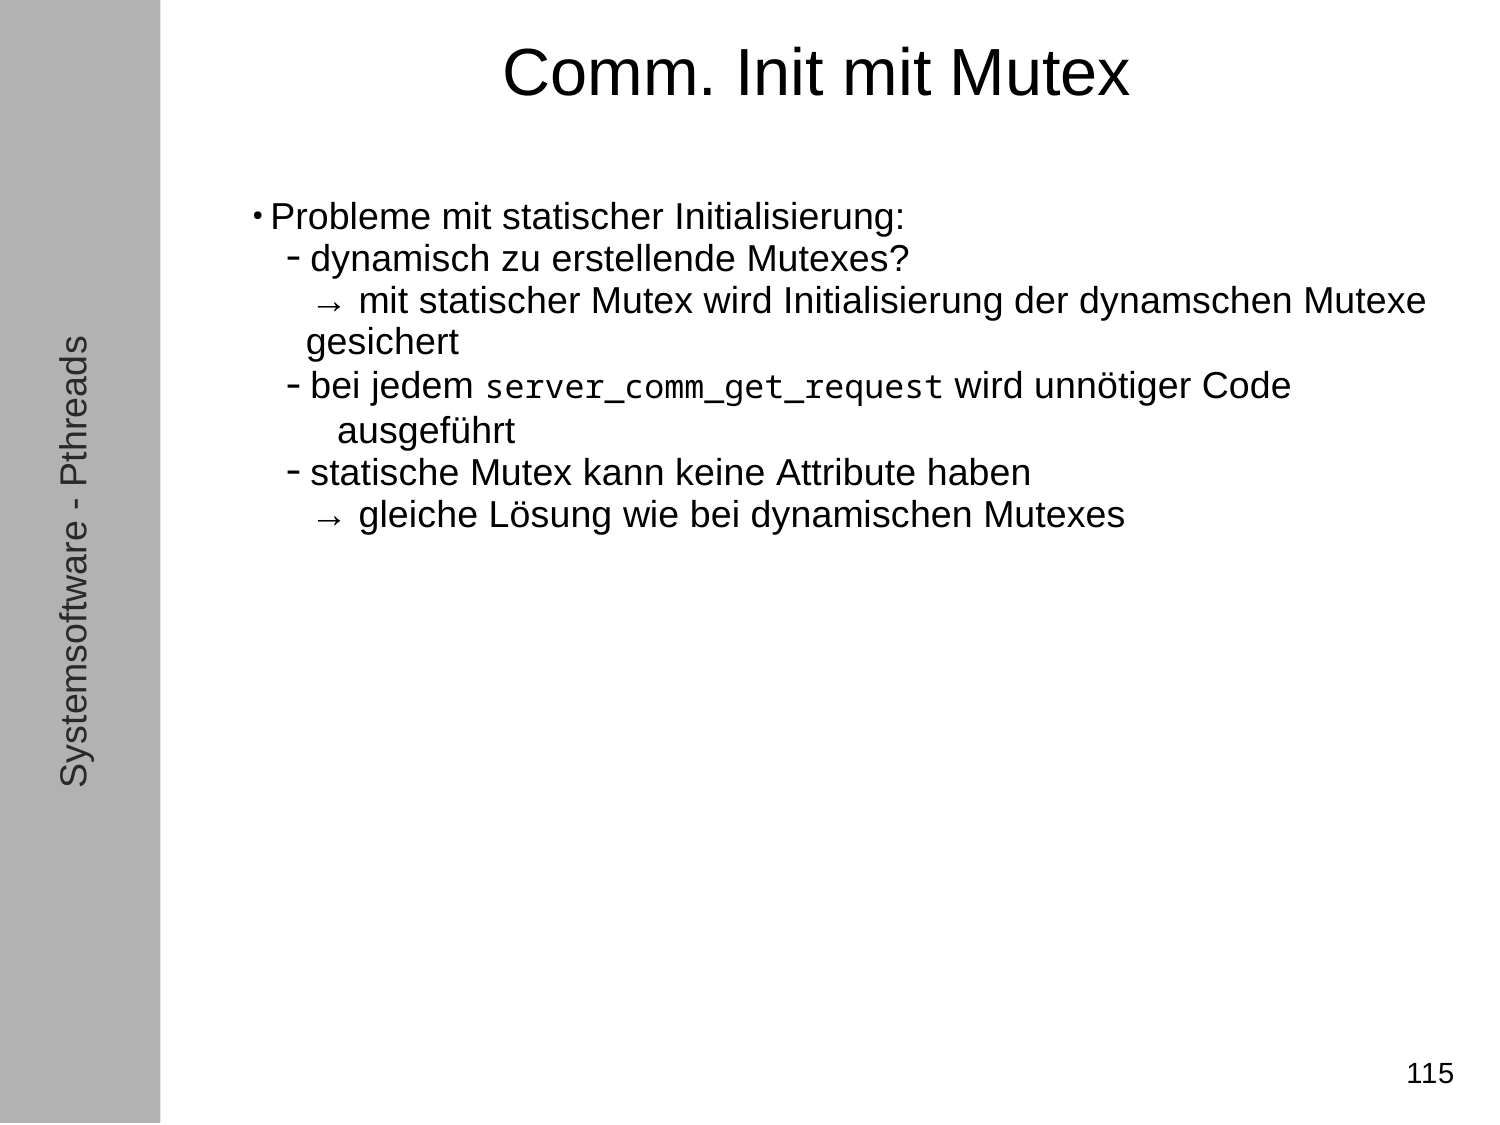

Comm. Init mit Mutex
Probleme mit statischer Initialisierung:
dynamisch zu erstellende Mutexes?
→ mit statischer Mutex wird Initialisierung der dynamschen Mutexe gesichert
bei jedem server_comm_get_request wird unnötiger Code
 ausgeführt
statische Mutex kann keine Attribute haben
→ gleiche Lösung wie bei dynamischen Mutexes
Systemsoftware - Pthreads